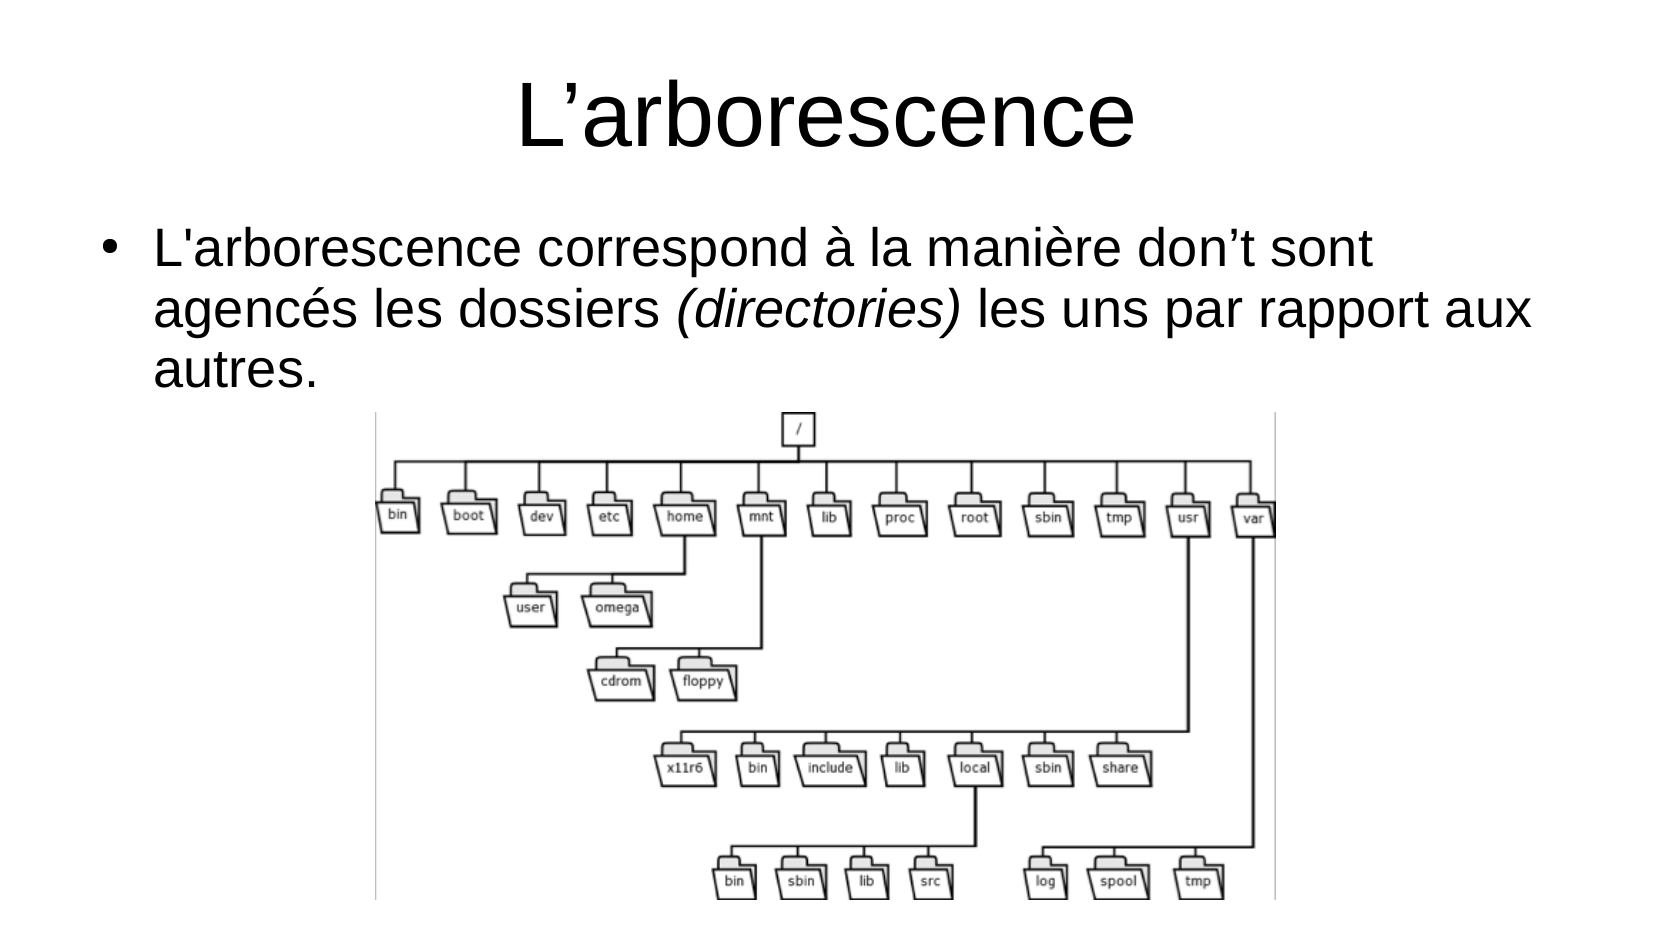

# L’arborescence
L'arborescence correspond à la manière don’t sont agencés les dossiers (directories) les uns par rapport aux autres.